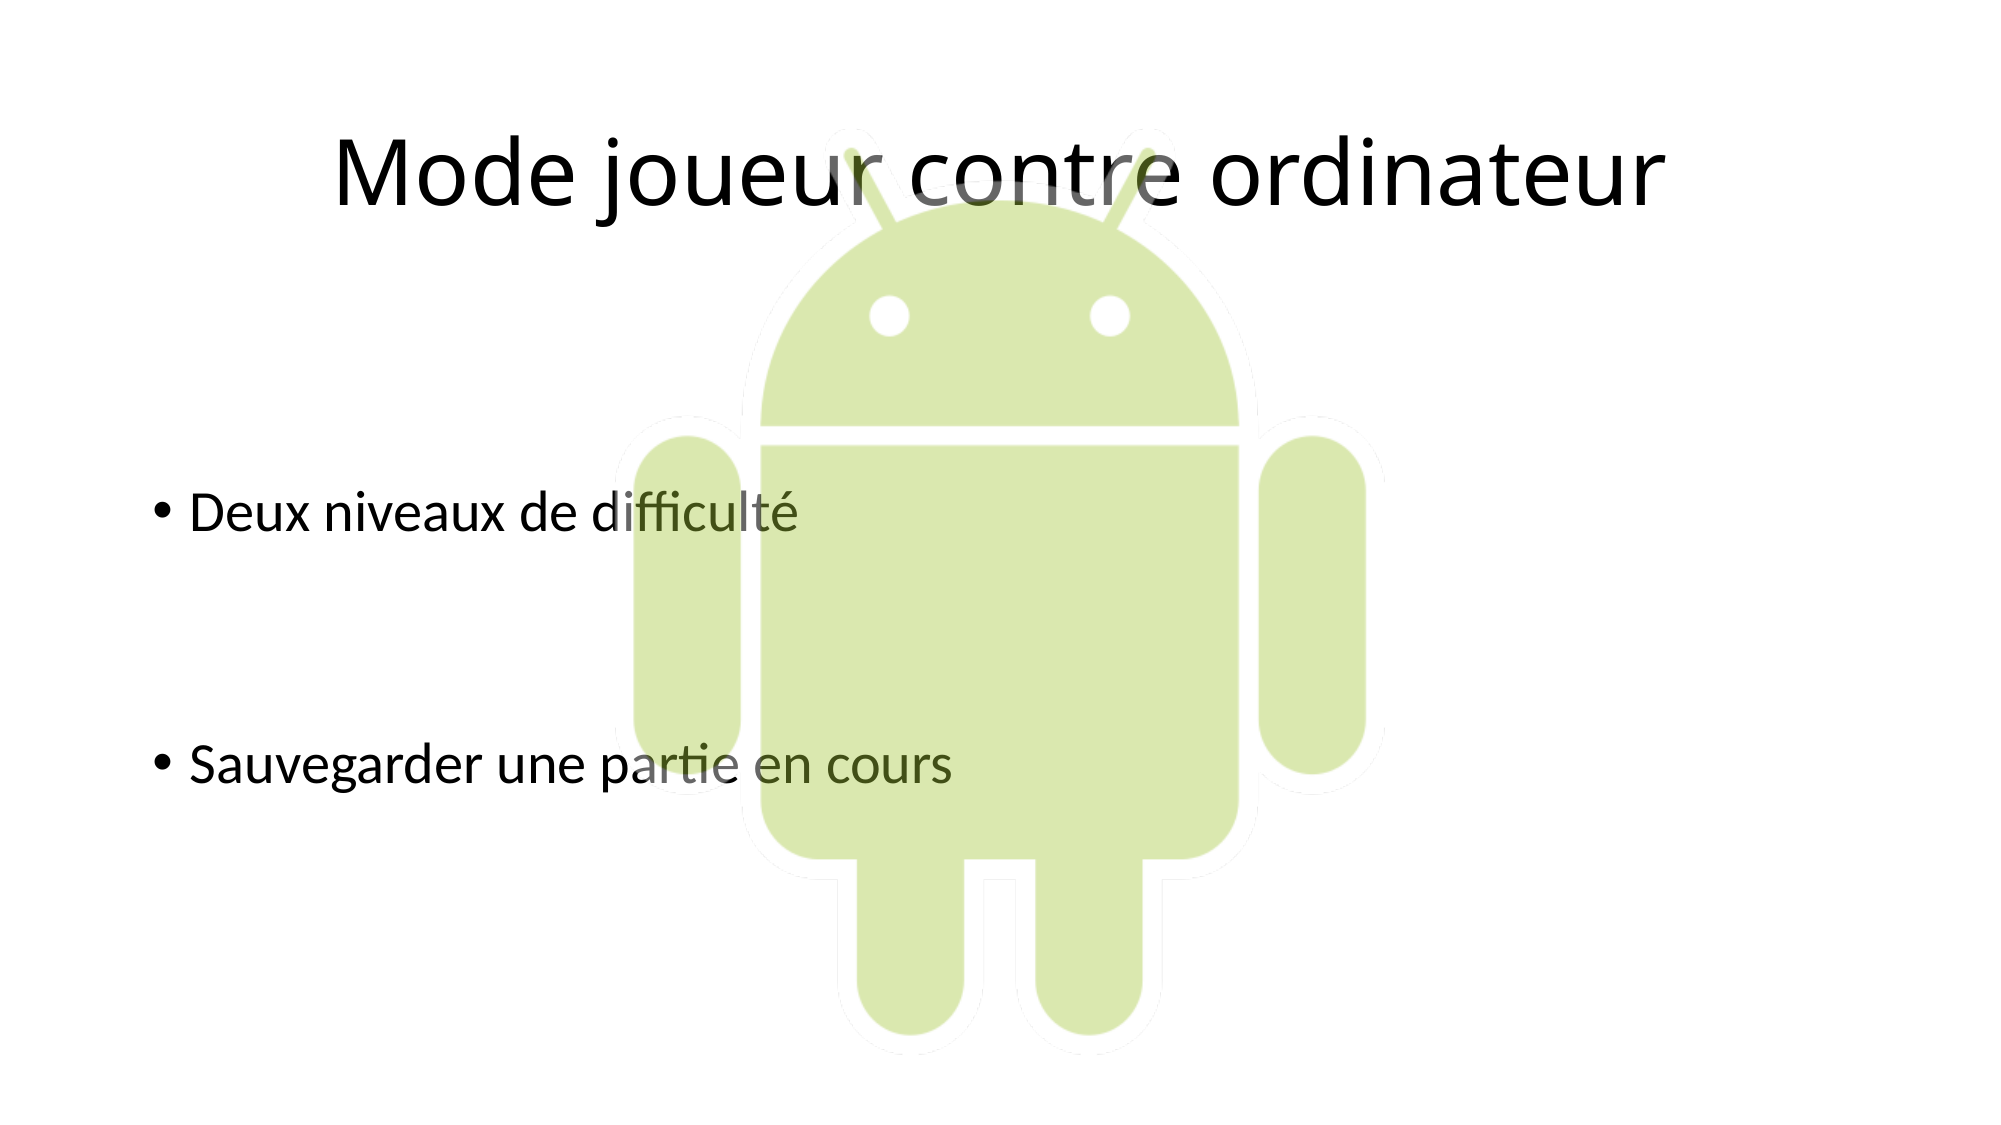

# Mode joueur contre ordinateur
Deux niveaux de difficulté
Sauvegarder une partie en cours